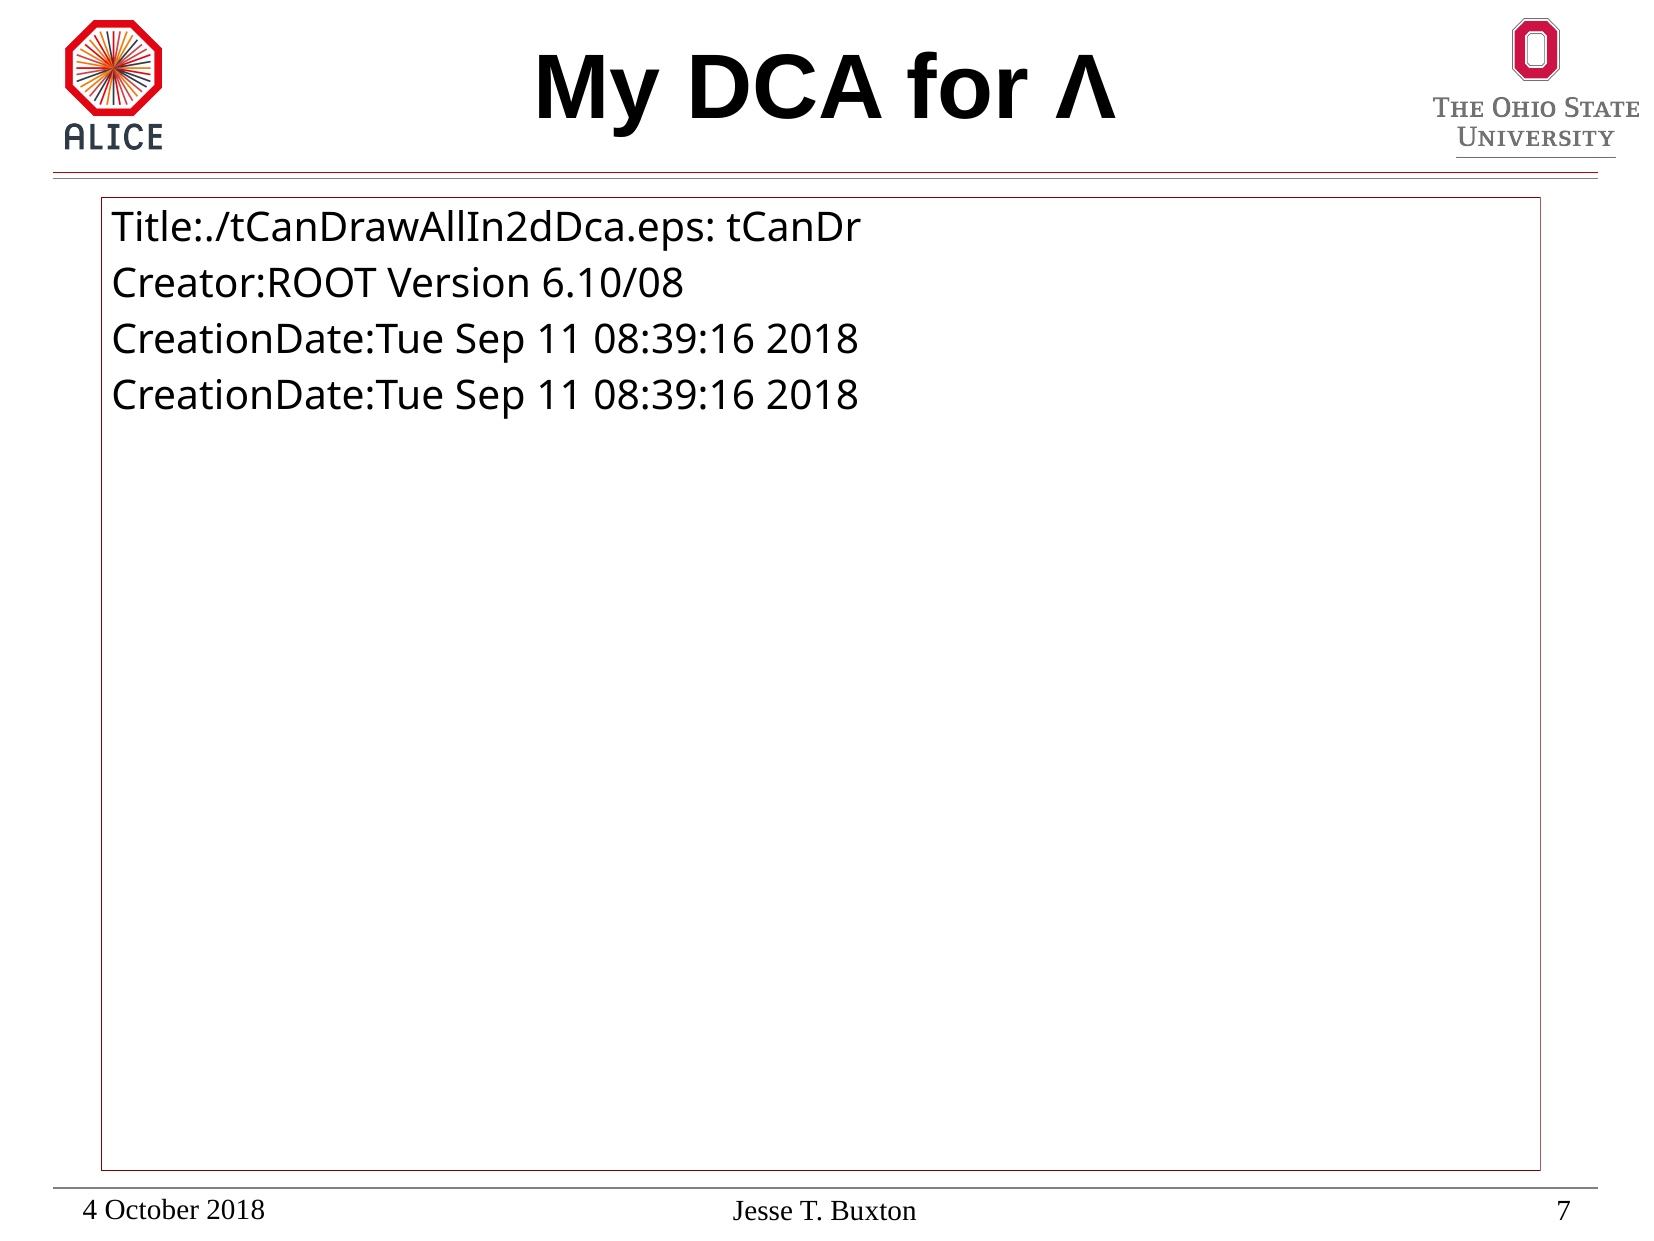

# My DCA for Λ
4 October 2018
Jesse T. Buxton
7